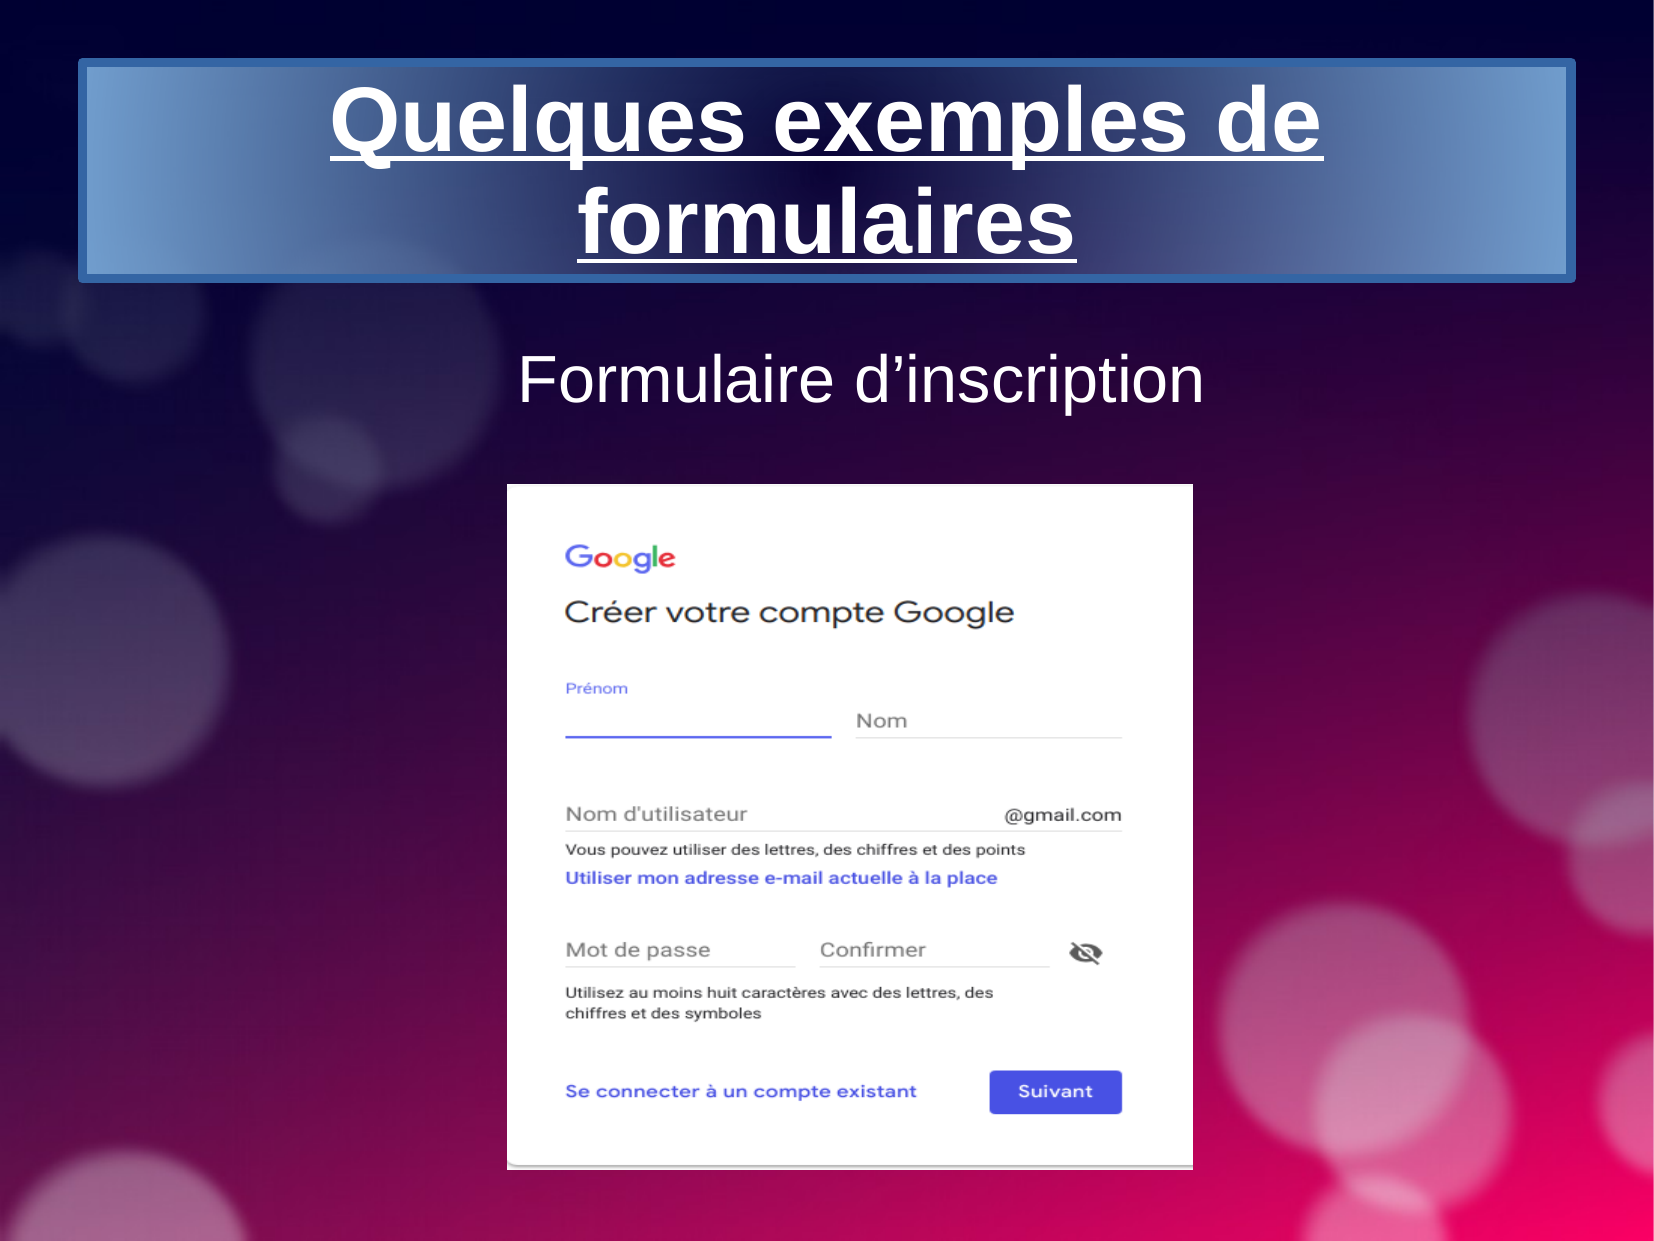

# Quelques exemples de formulaires
Formulaire d’inscription